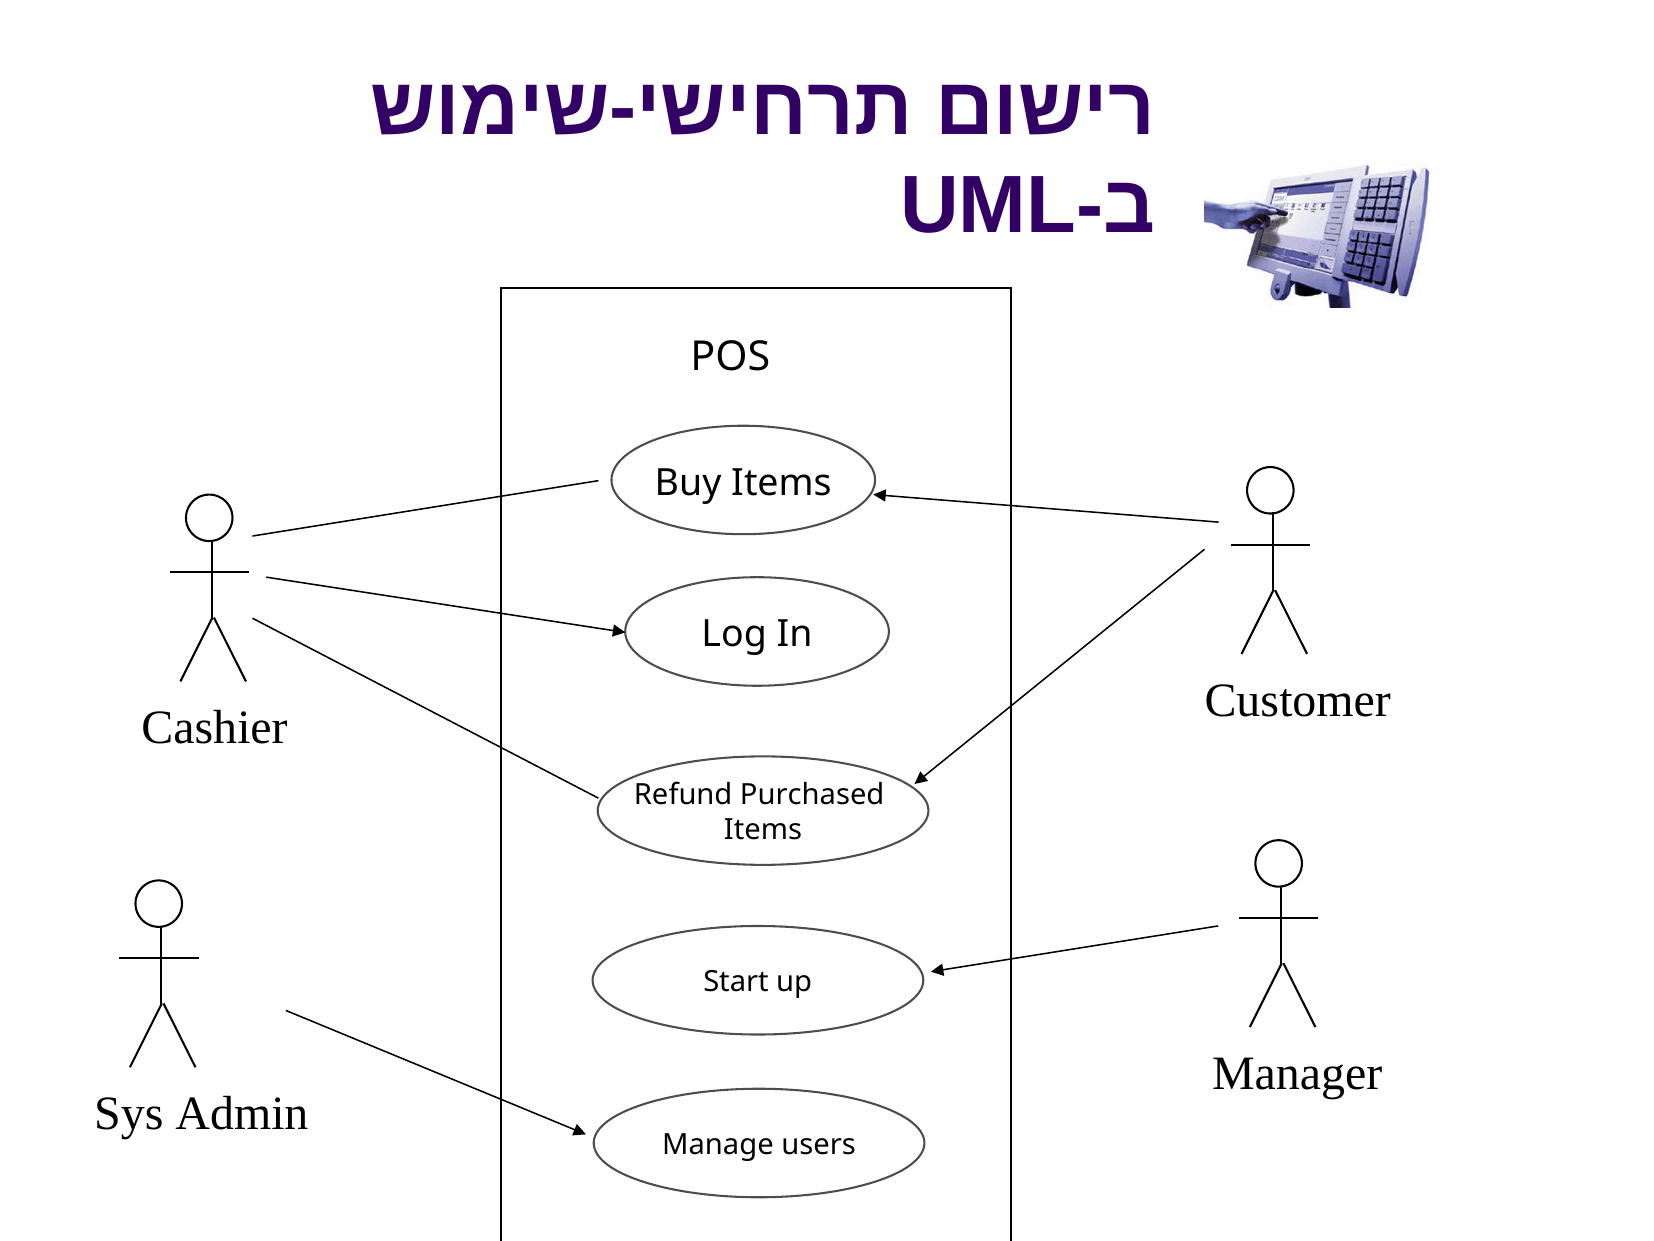

# רישום תרחישי-שימוש ב-UML
POS
Buy Items
Customer
Cashier
Log In
Refund Purchased
Items
Manager
Sys Admin
Start up
Manage users